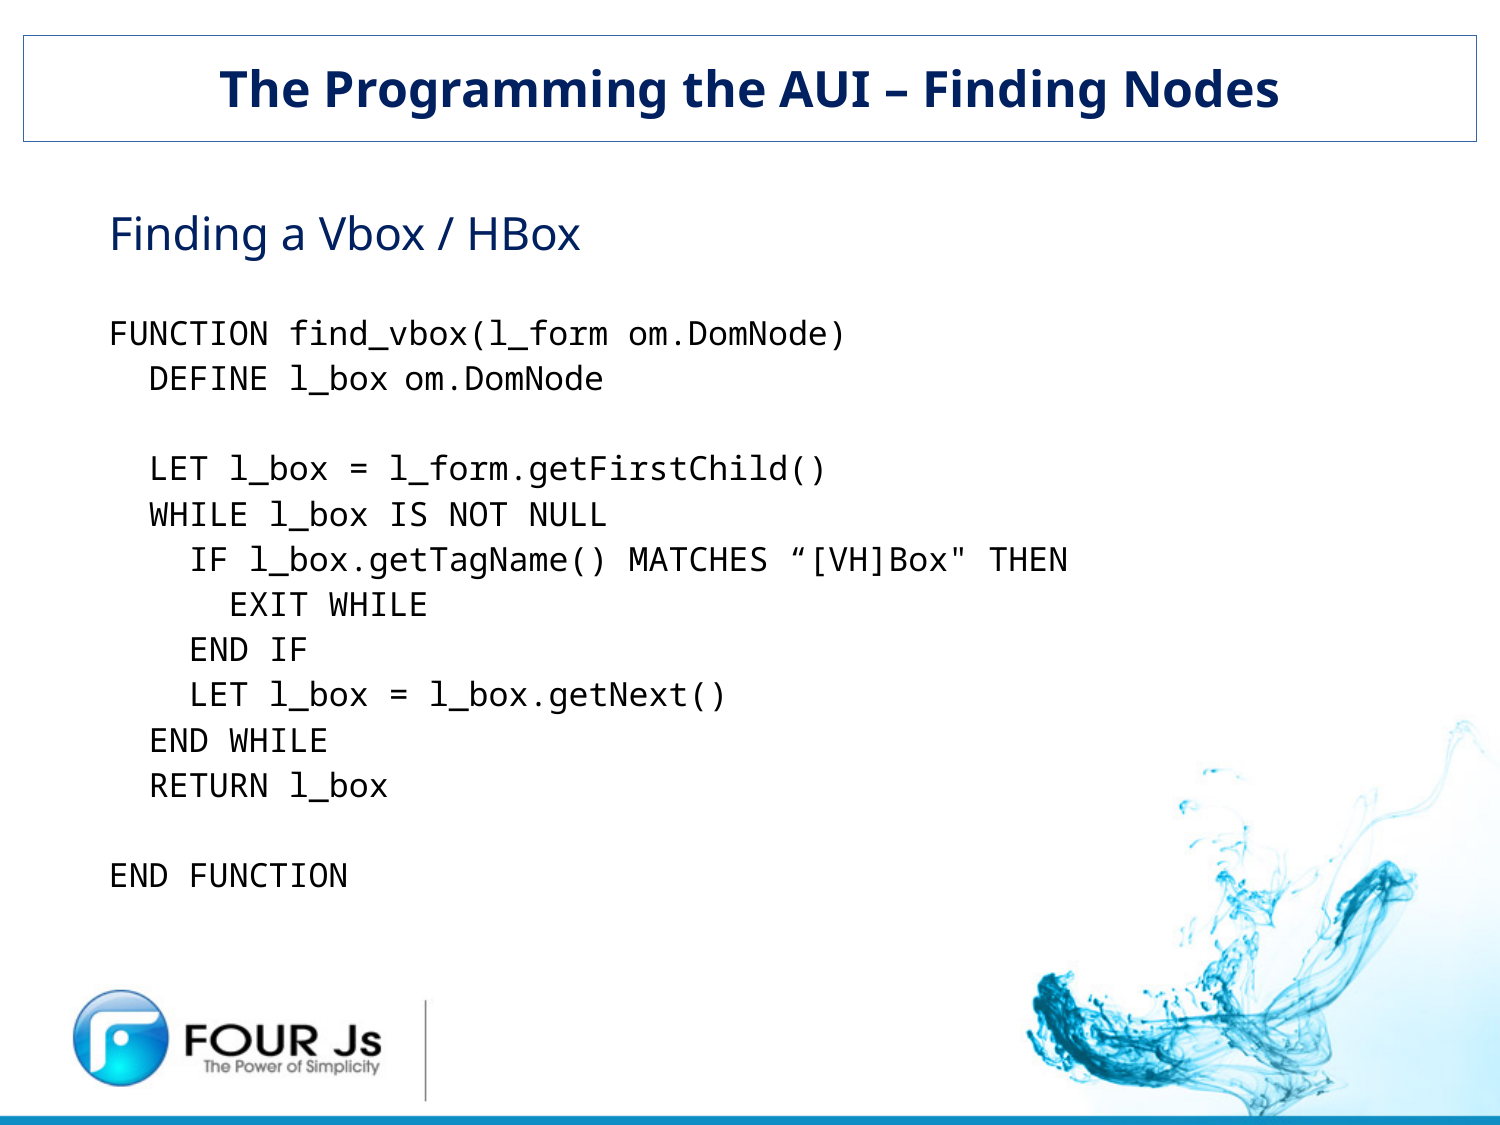

# The Programming the AUI – Finding Nodes
Finding a Vbox / HBox
FUNCTION find_vbox(l_form om.DomNode)
 DEFINE l_box	om.DomNode
 LET l_box = l_form.getFirstChild()
 WHILE l_box IS NOT NULL
 IF l_box.getTagName() MATCHES “[VH]Box" THEN
 EXIT WHILE
 END IF
 LET l_box = l_box.getNext()
 END WHILE
 RETURN l_box
END FUNCTION